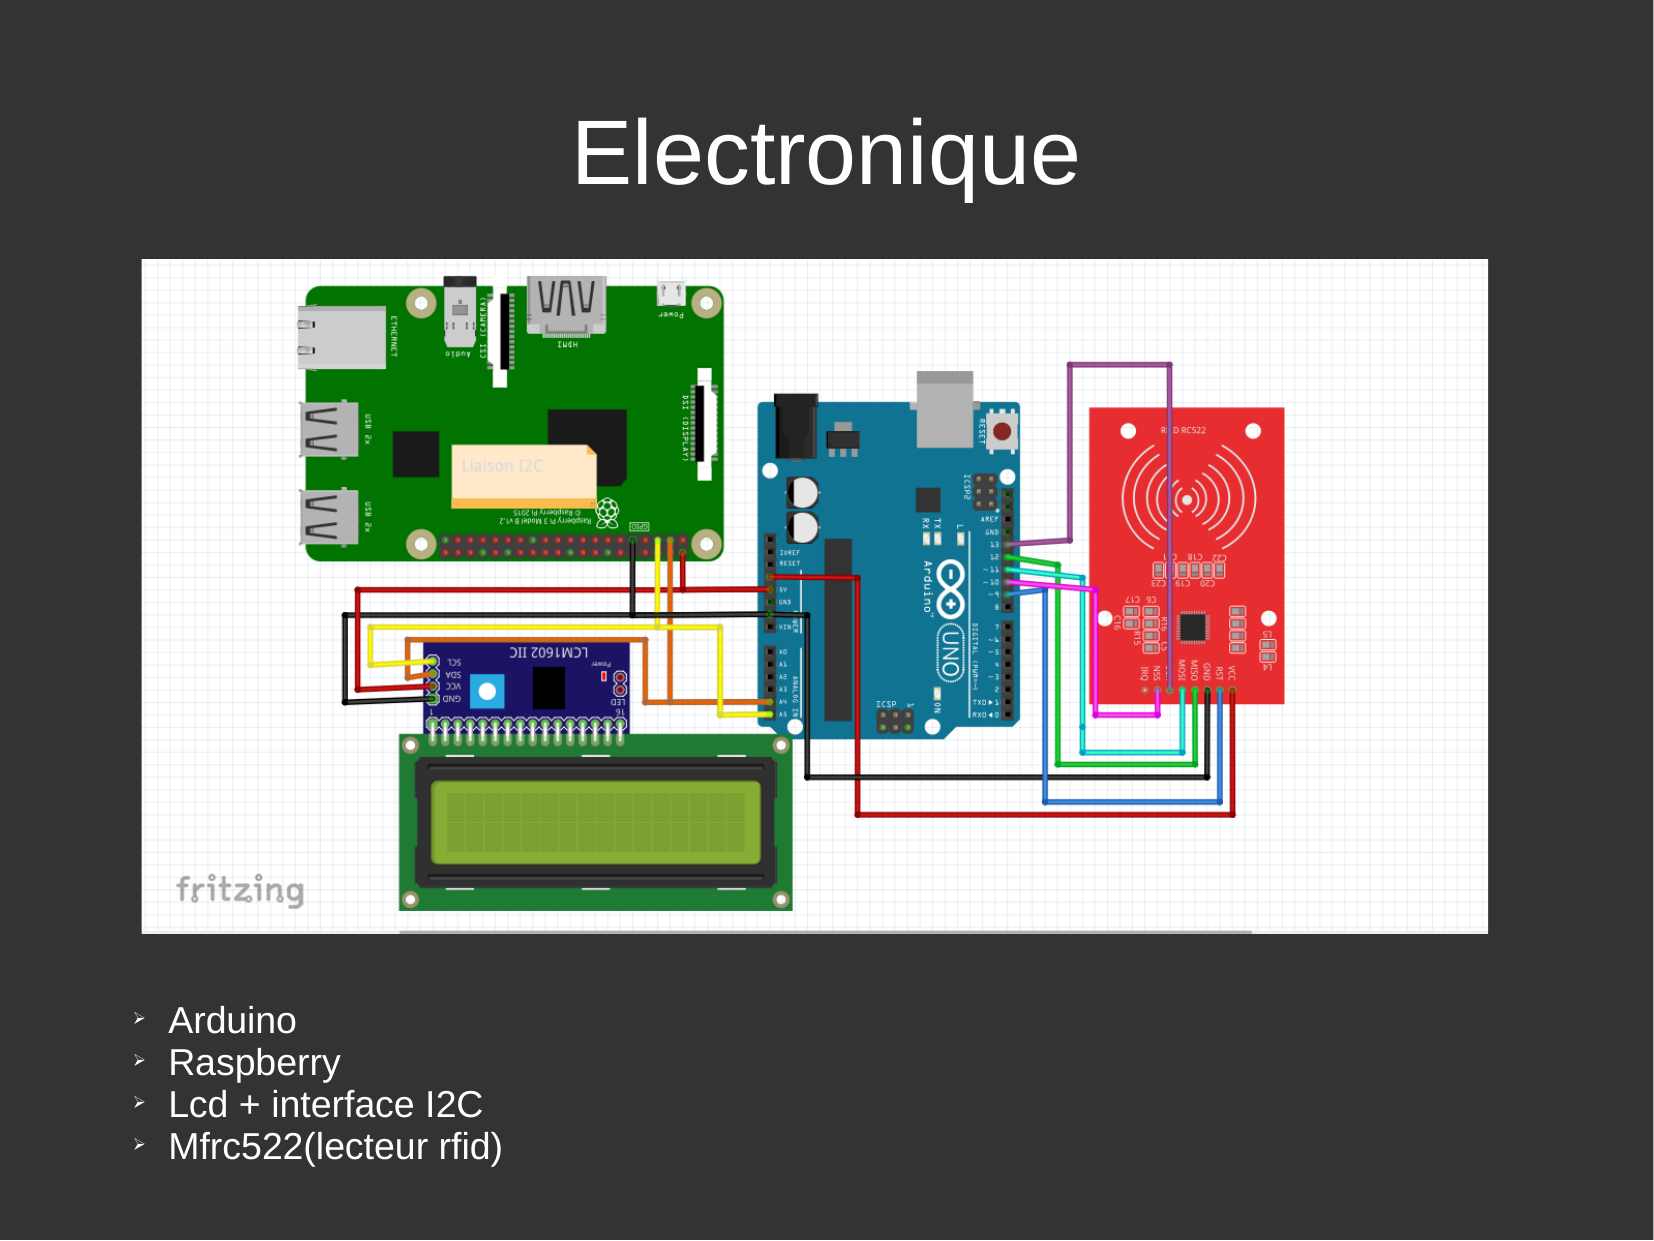

# Electronique
Arduino
Raspberry
Lcd + interface I2C
Mfrc522(lecteur rfid)